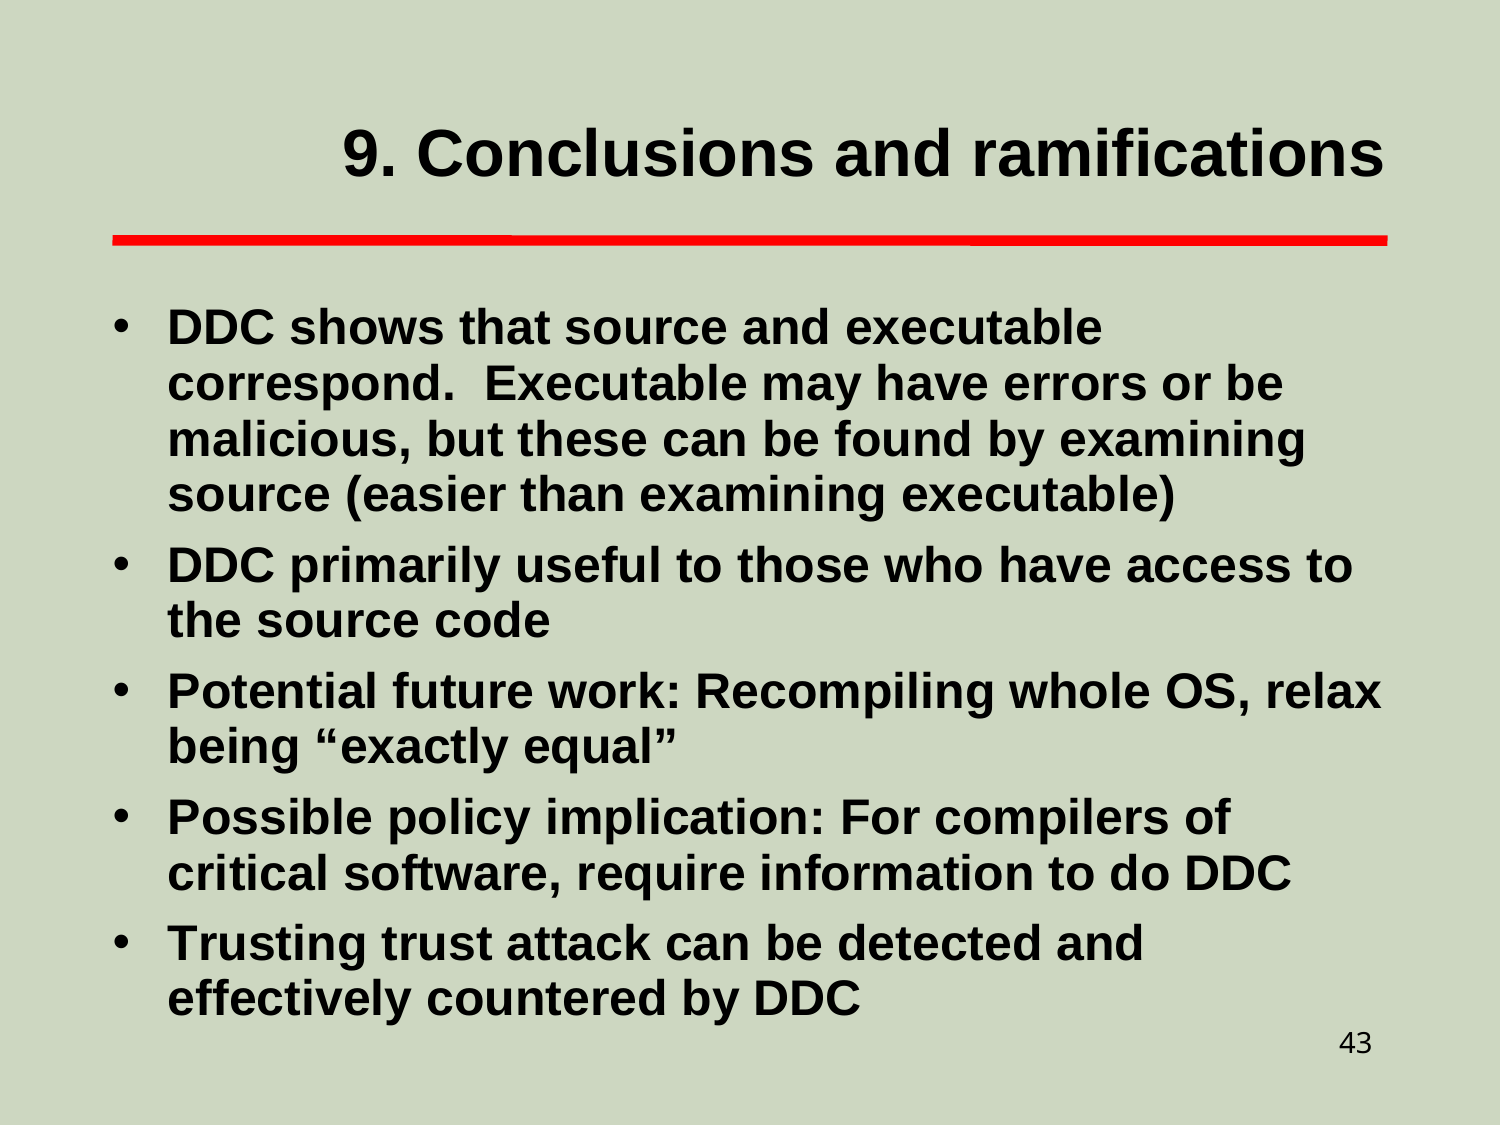

# 9. Conclusions and ramifications
DDC shows that source and executable correspond. Executable may have errors or be malicious, but these can be found by examining source (easier than examining executable)
DDC primarily useful to those who have access to the source code
Potential future work: Recompiling whole OS, relax being “exactly equal”
Possible policy implication: For compilers of critical software, require information to do DDC
Trusting trust attack can be detected and effectively countered by DDC